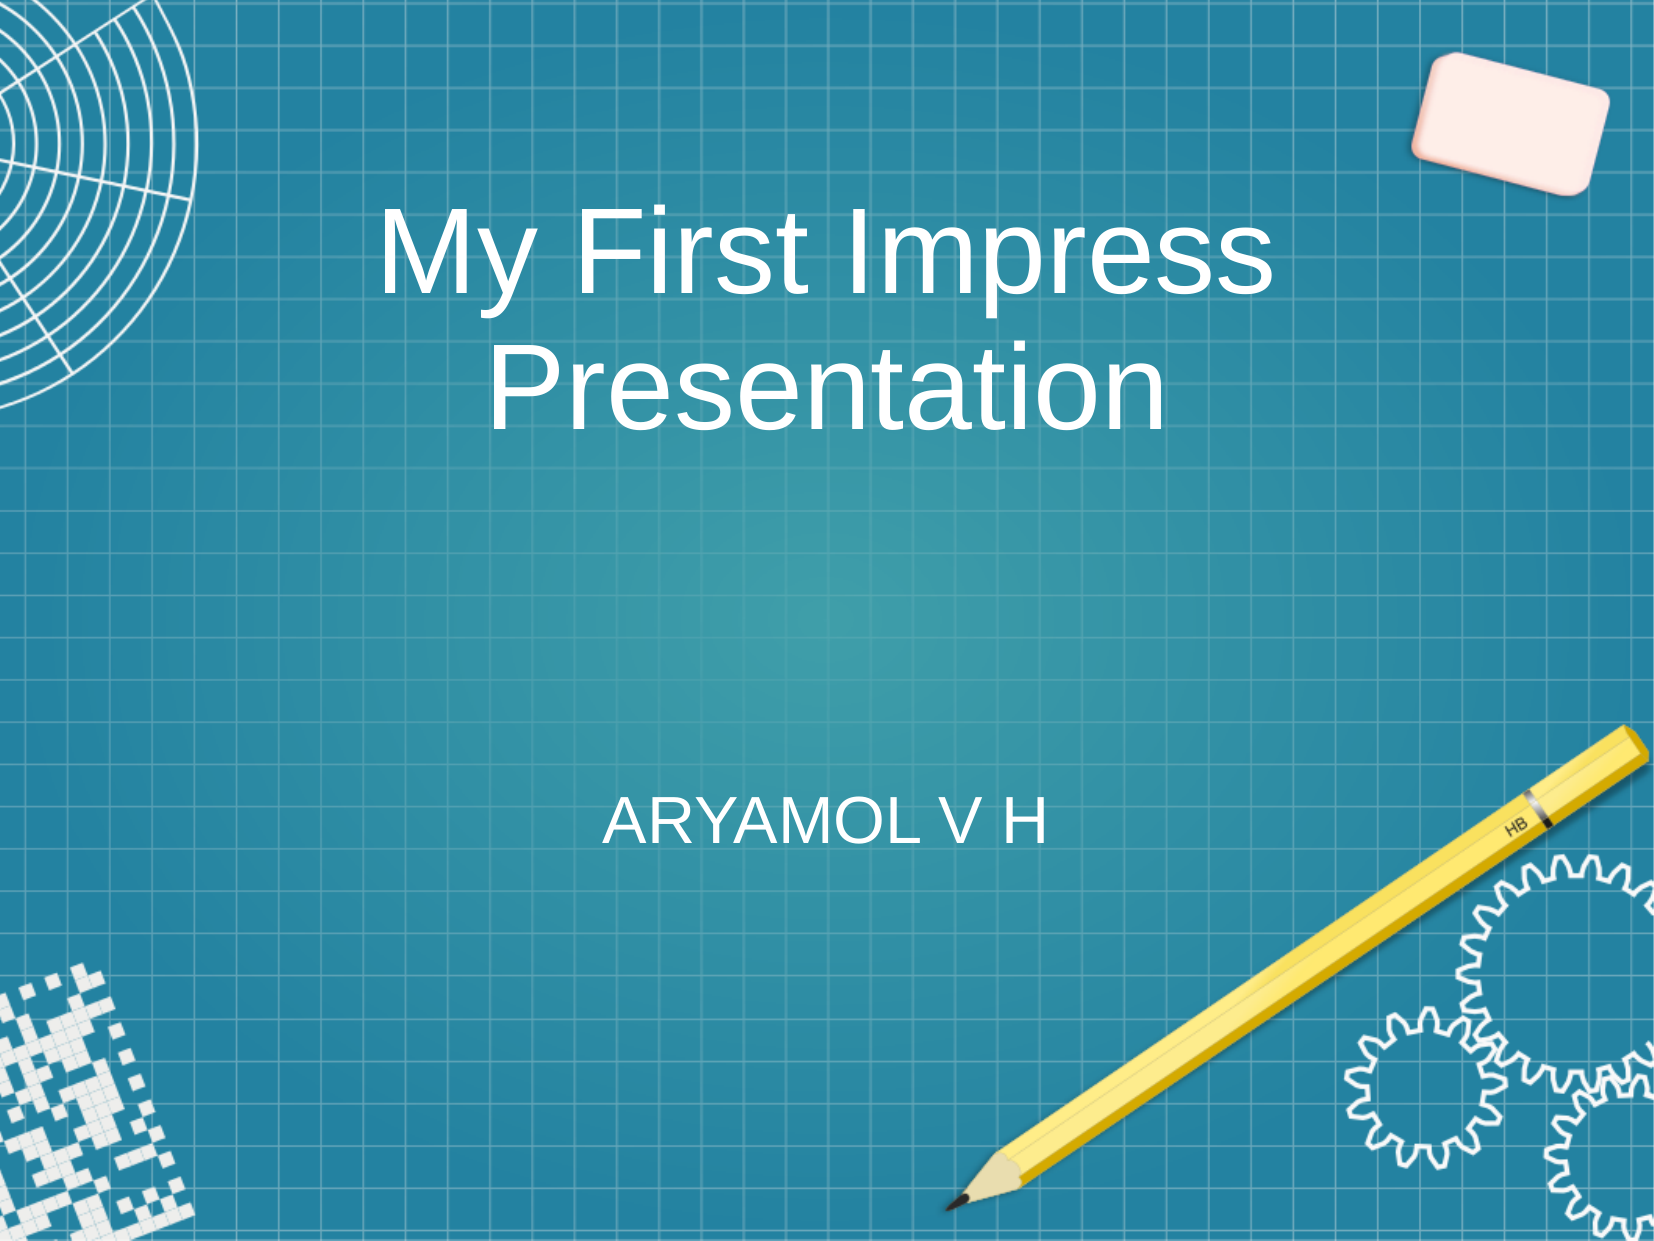

# My First Impress Presentation
ARYAMOL V H